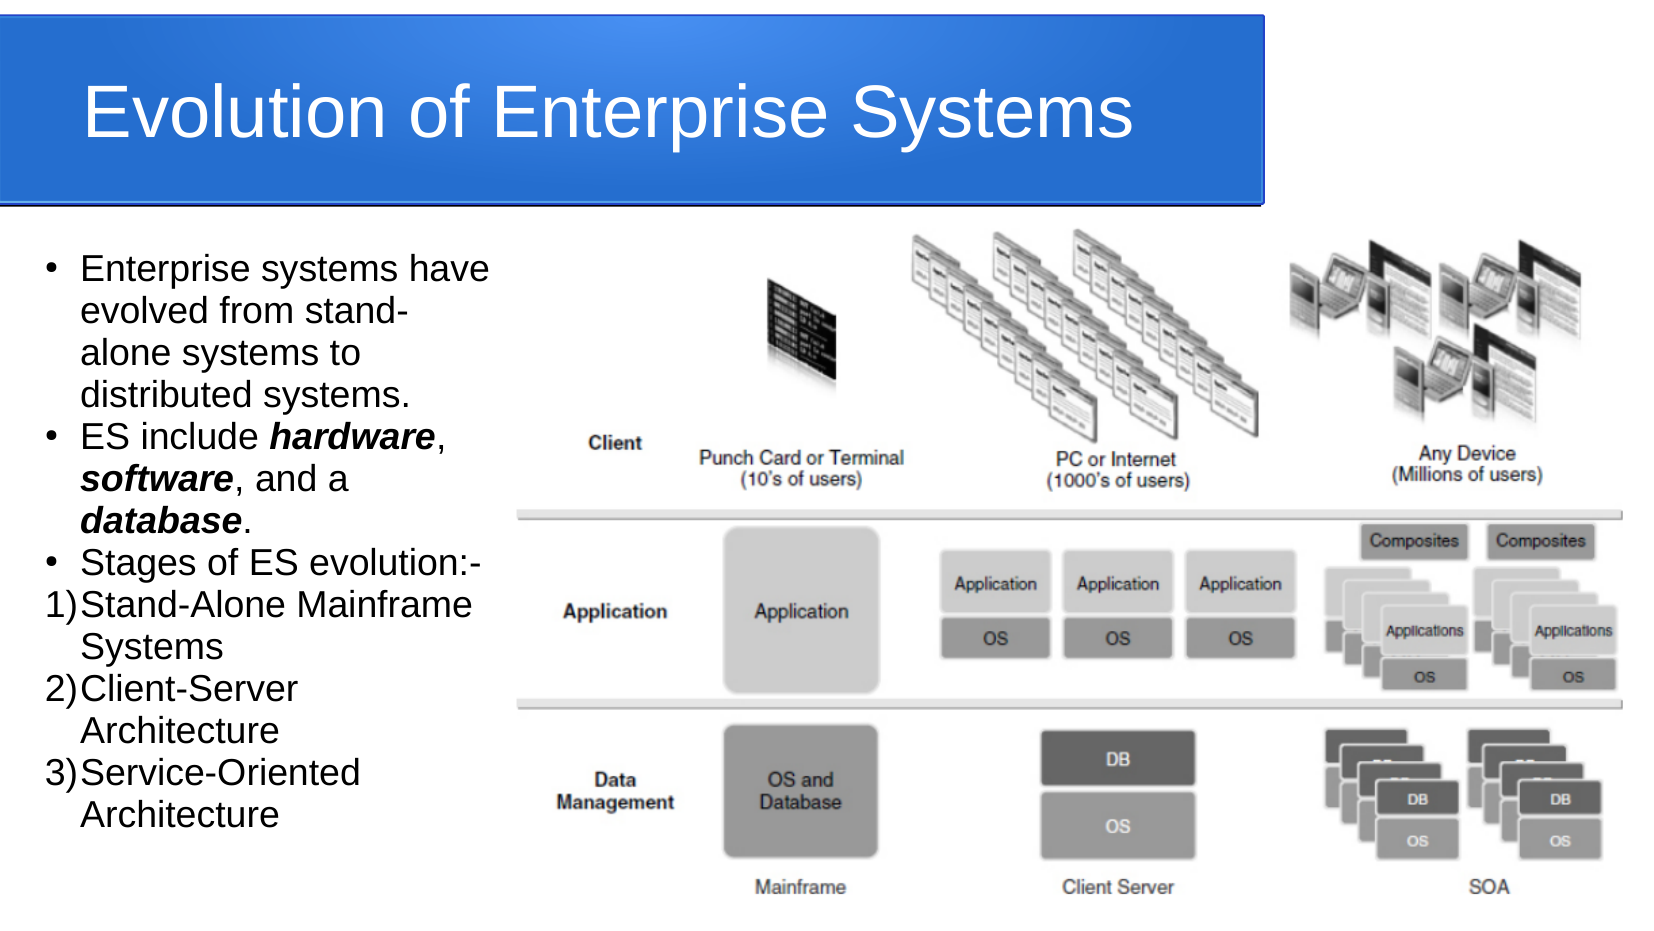

# Evolution of Enterprise Systems
Enterprise systems have evolved from stand-alone systems to distributed systems.
ES include hardware, software, and a database.
Stages of ES evolution:-
Stand-Alone Mainframe Systems
Client-Server Architecture
Service-Oriented Architecture